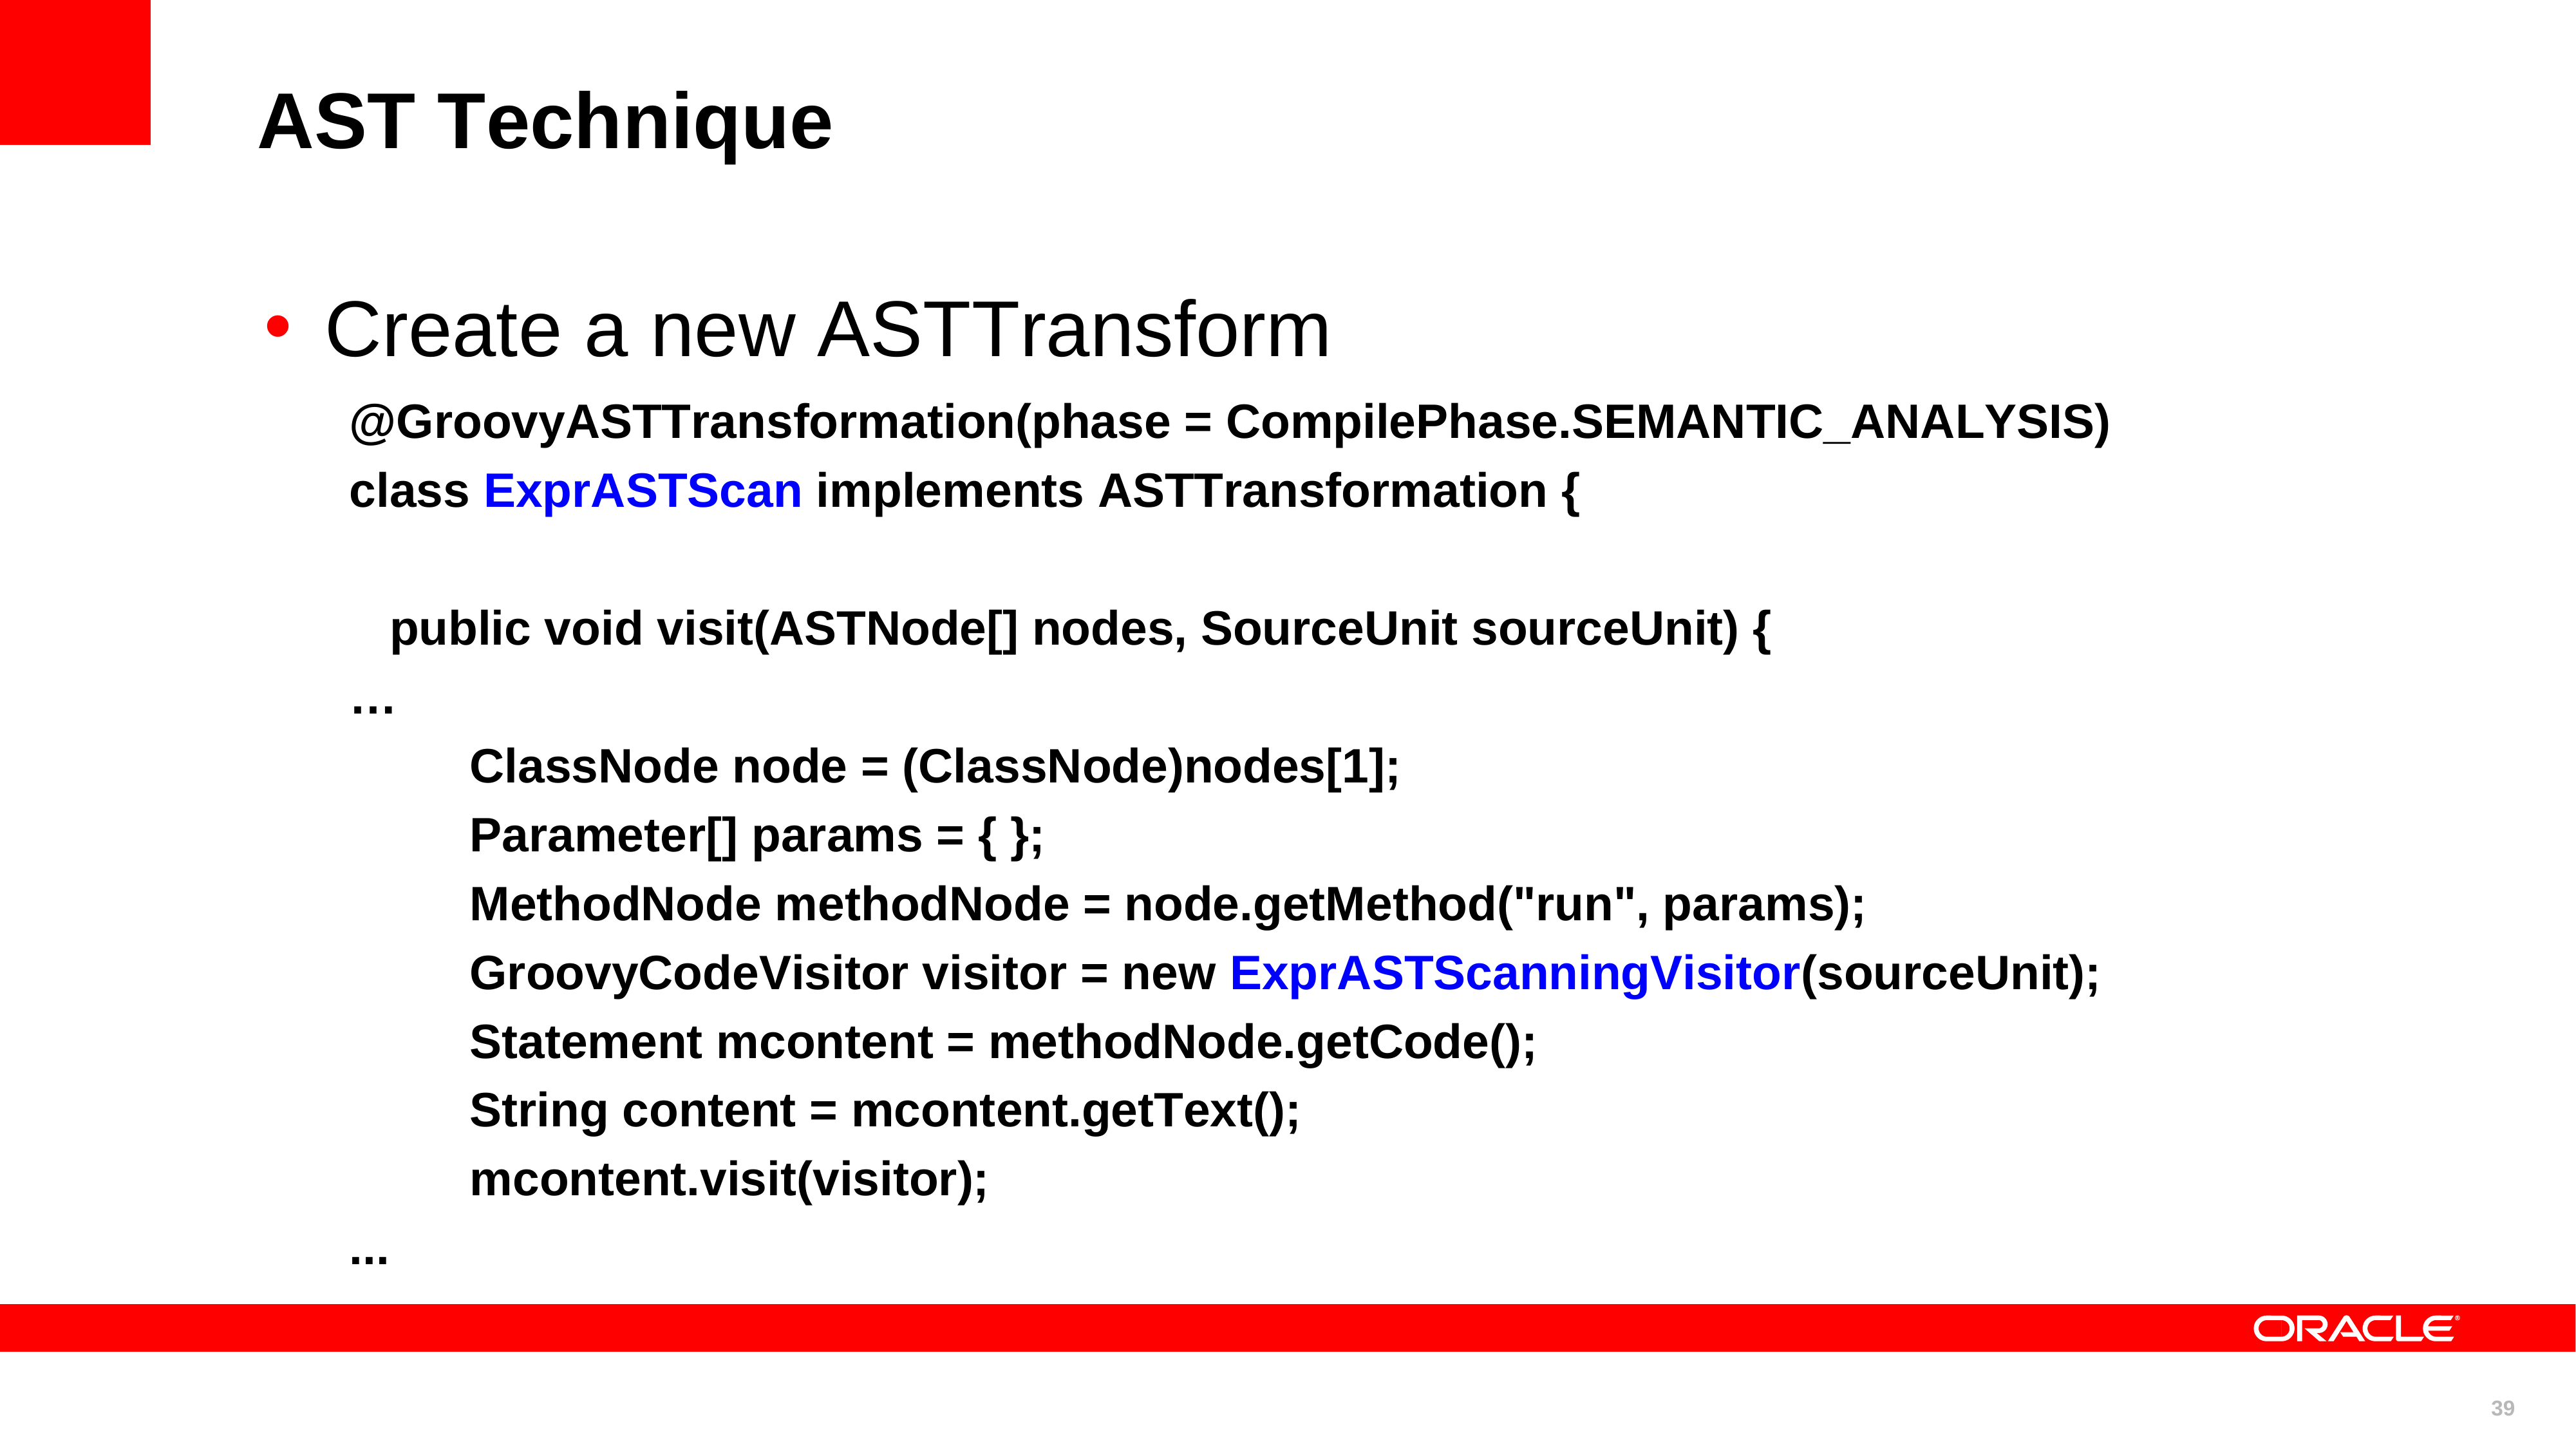

# AST Technique
Create a new ASTTransform
@GroovyASTTransformation(phase = CompilePhase.SEMANTIC_ANALYSIS)
class ExprASTScan implements ASTTransformation {
 public void visit(ASTNode[] nodes, SourceUnit sourceUnit) {
…
 ClassNode node = (ClassNode)nodes[1];
 Parameter[] params = { };
 MethodNode methodNode = node.getMethod("run", params);
 GroovyCodeVisitor visitor = new ExprASTScanningVisitor(sourceUnit);
 Statement mcontent = methodNode.getCode();
 String content = mcontent.getText();
 mcontent.visit(visitor);
...